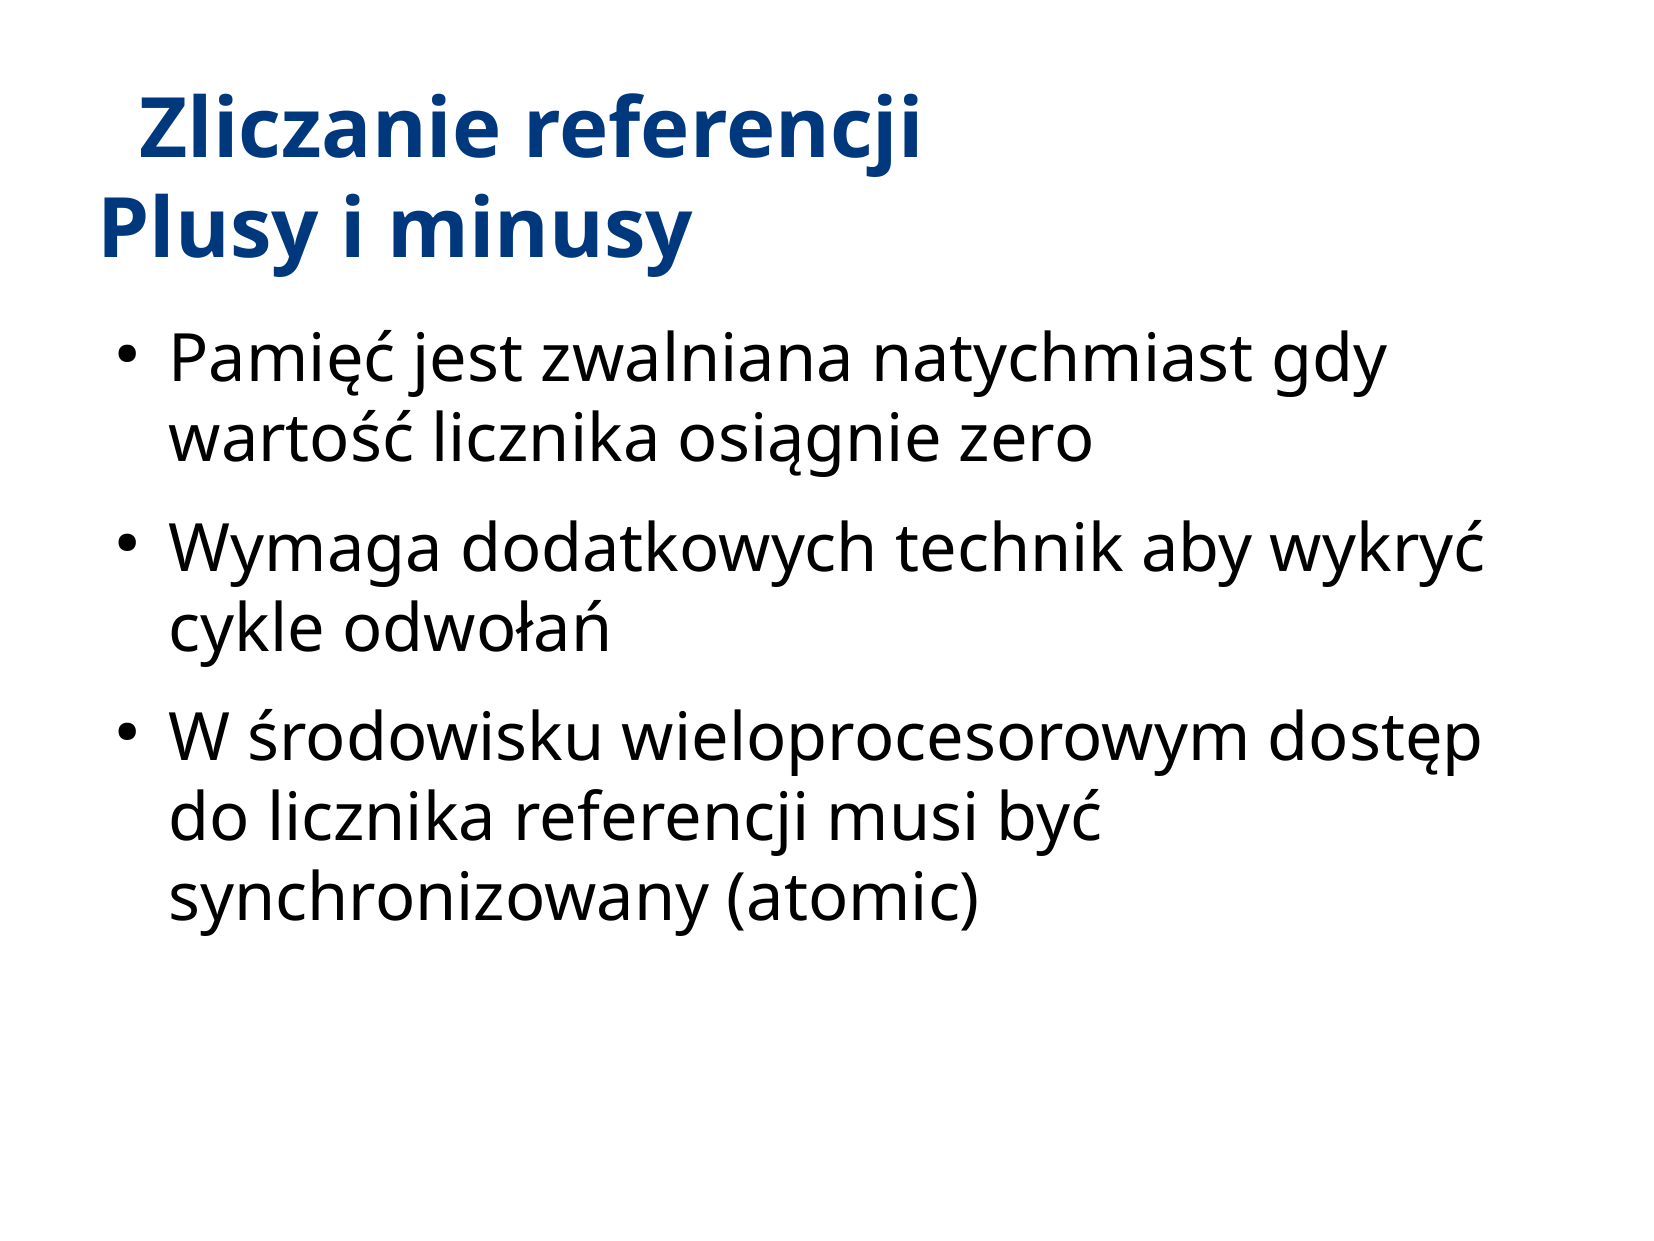

# Zliczanie referencji Plusy i minusy
Pamięć jest zwalniana natychmiast gdy wartość licznika osiągnie zero
Wymaga dodatkowych technik aby wykryć cykle odwołań
W środowisku wieloprocesorowym dostęp do licznika referencji musi być synchronizowany (atomic)